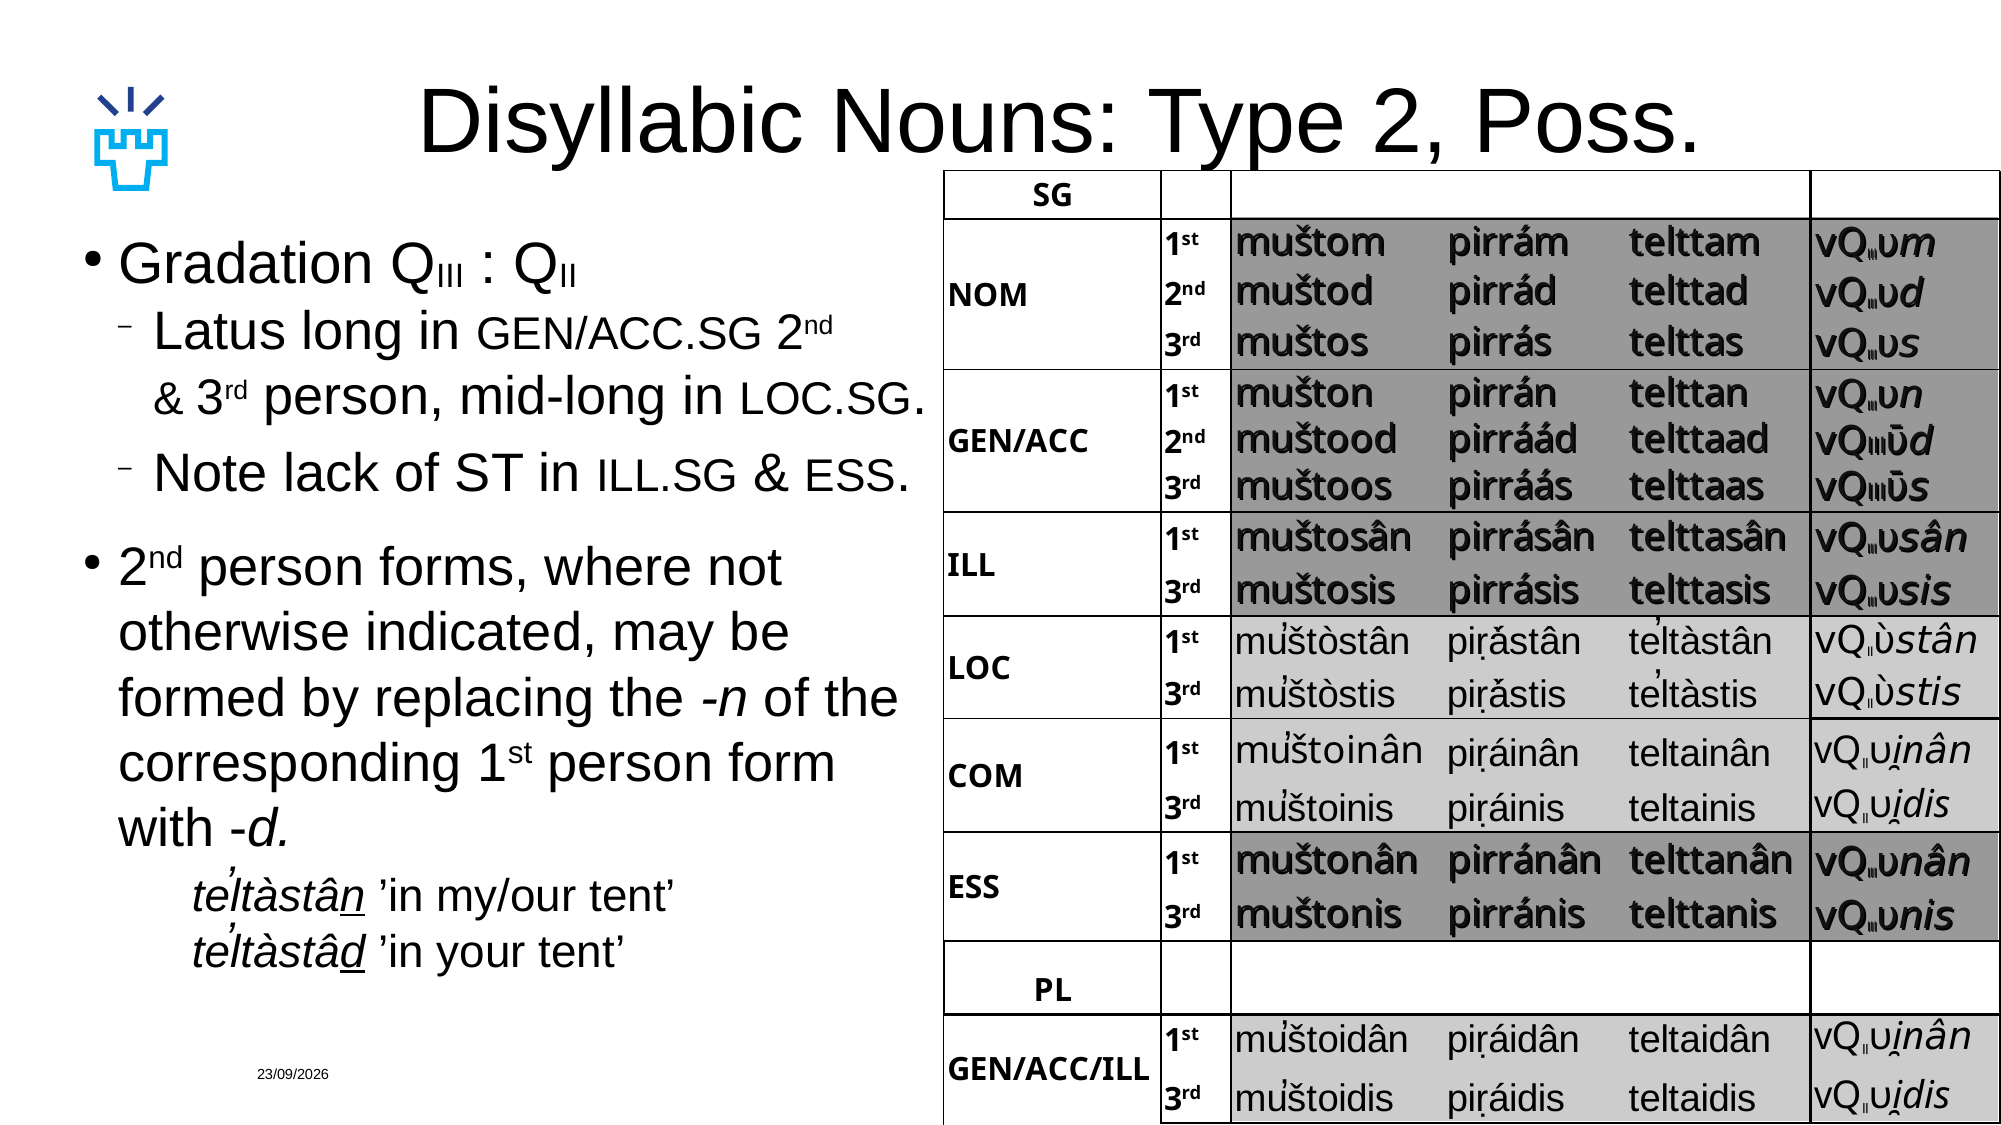

Disyllabic Nouns: Type 2, Poss.
# Gradation QIII : QII
Latus long in GEN/ACC.SG 2nd
& 3rd person, mid-long in LOC.SG.
Note lack of ST in ILL.SG & ESS.
2nd person forms, where not otherwise indicated, may be formed by replacing the -n of the corresponding 1st person form
with -d.
	te̕ltàstân ’in my/our tent’
	te̕ltàstâd ’in your tent’
https://github.com/tkoukkar/anaraskiela/blob/master/Koukkari_Tuomas-CIFUXIII-oovdanpyehtim.pdf